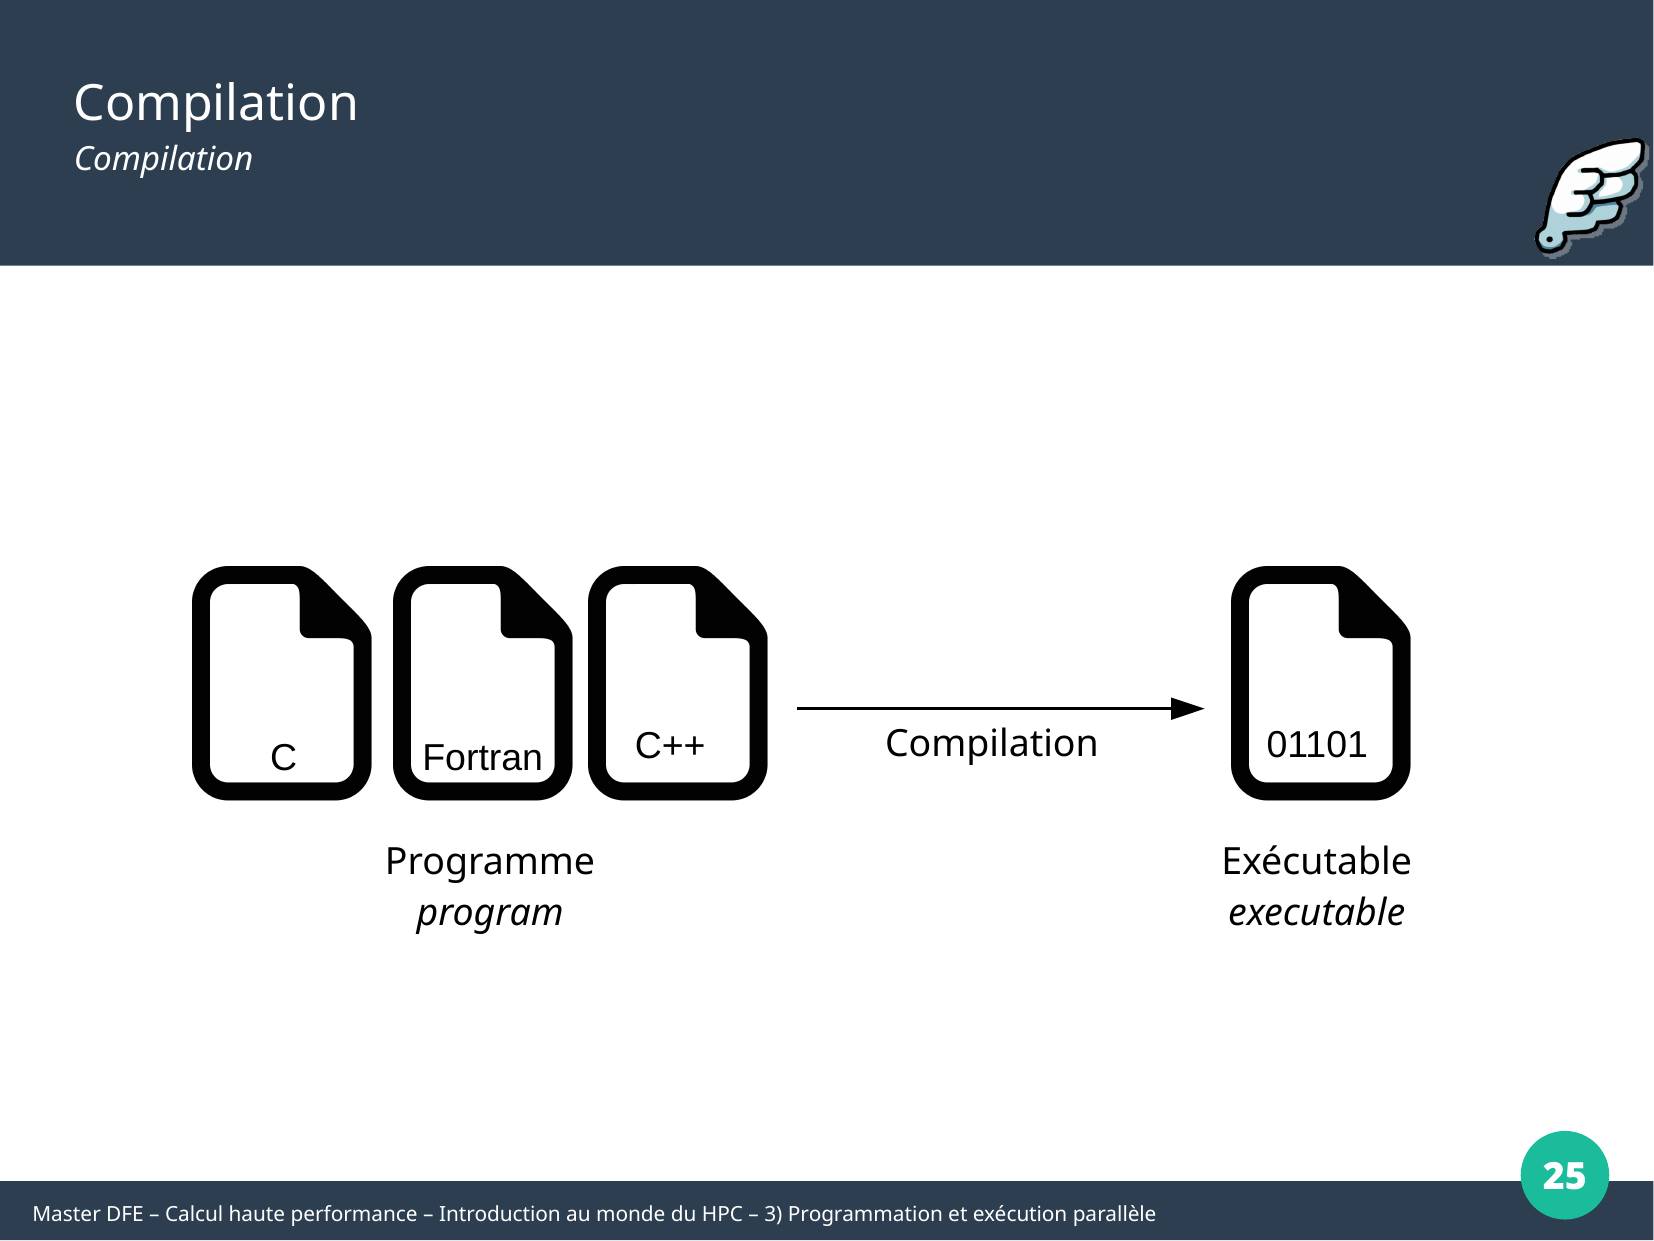

Compilation
Compilation
Compilation
01101
C++
C
Fortran
Exécutable
executable
Programme
program
25
Master DFE – Calcul haute performance – Introduction au monde du HPC – 3) Programmation et exécution parallèle